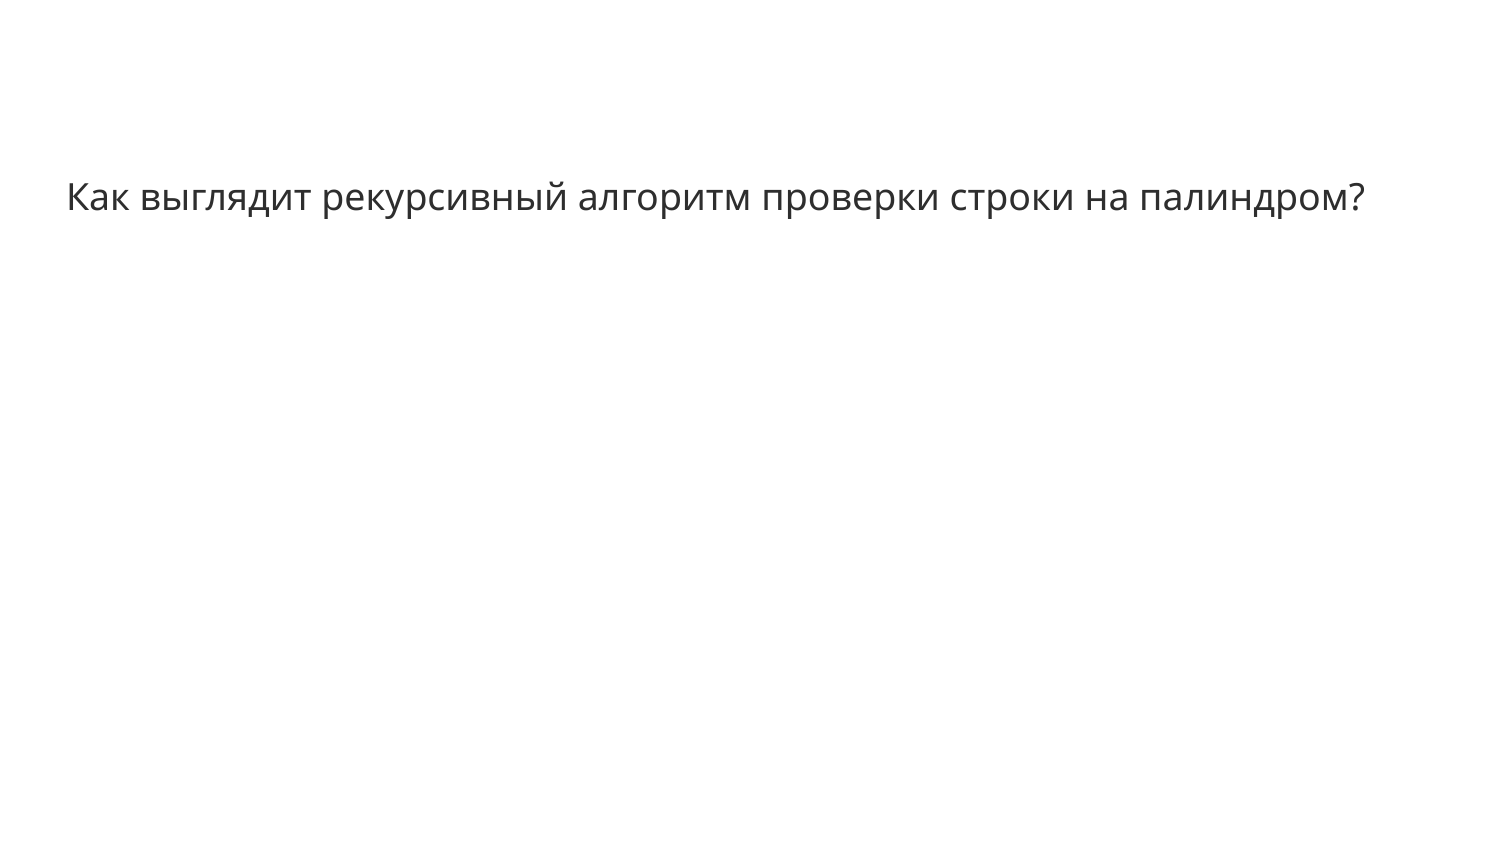

#
Как выглядит рекурсивный алгоритм проверки строки на палиндром?